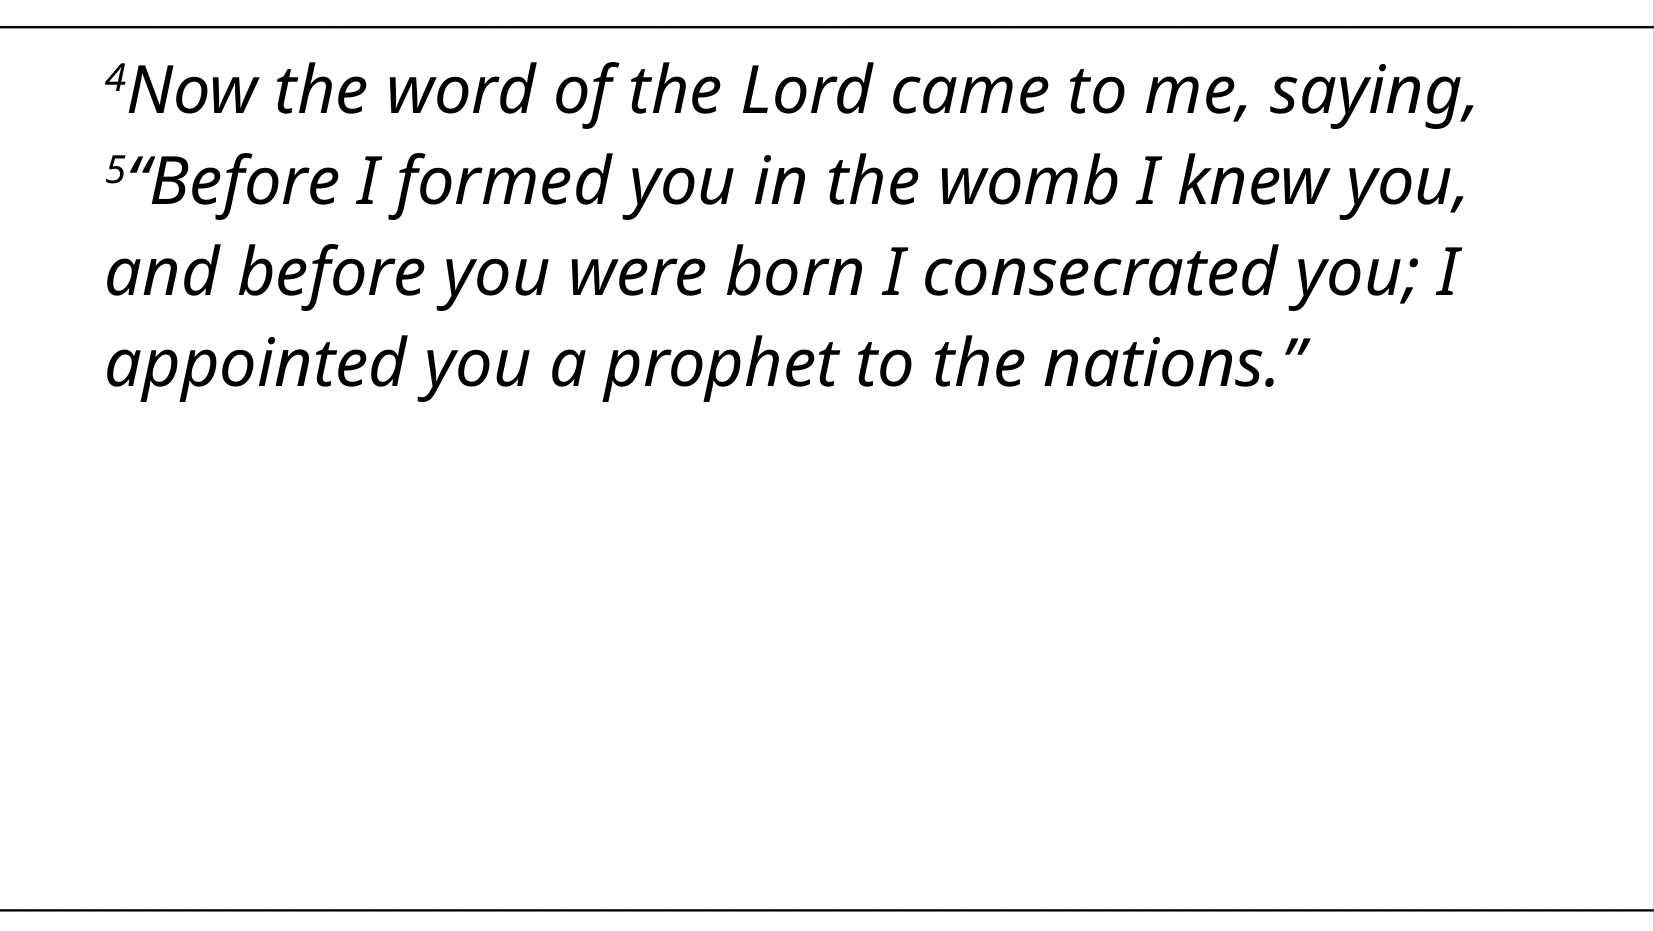

4Now the word of the Lord came to me, saying,
5“Before I formed you in the womb I knew you, and before you were born I consecrated you; I appointed you a prophet to the nations.”